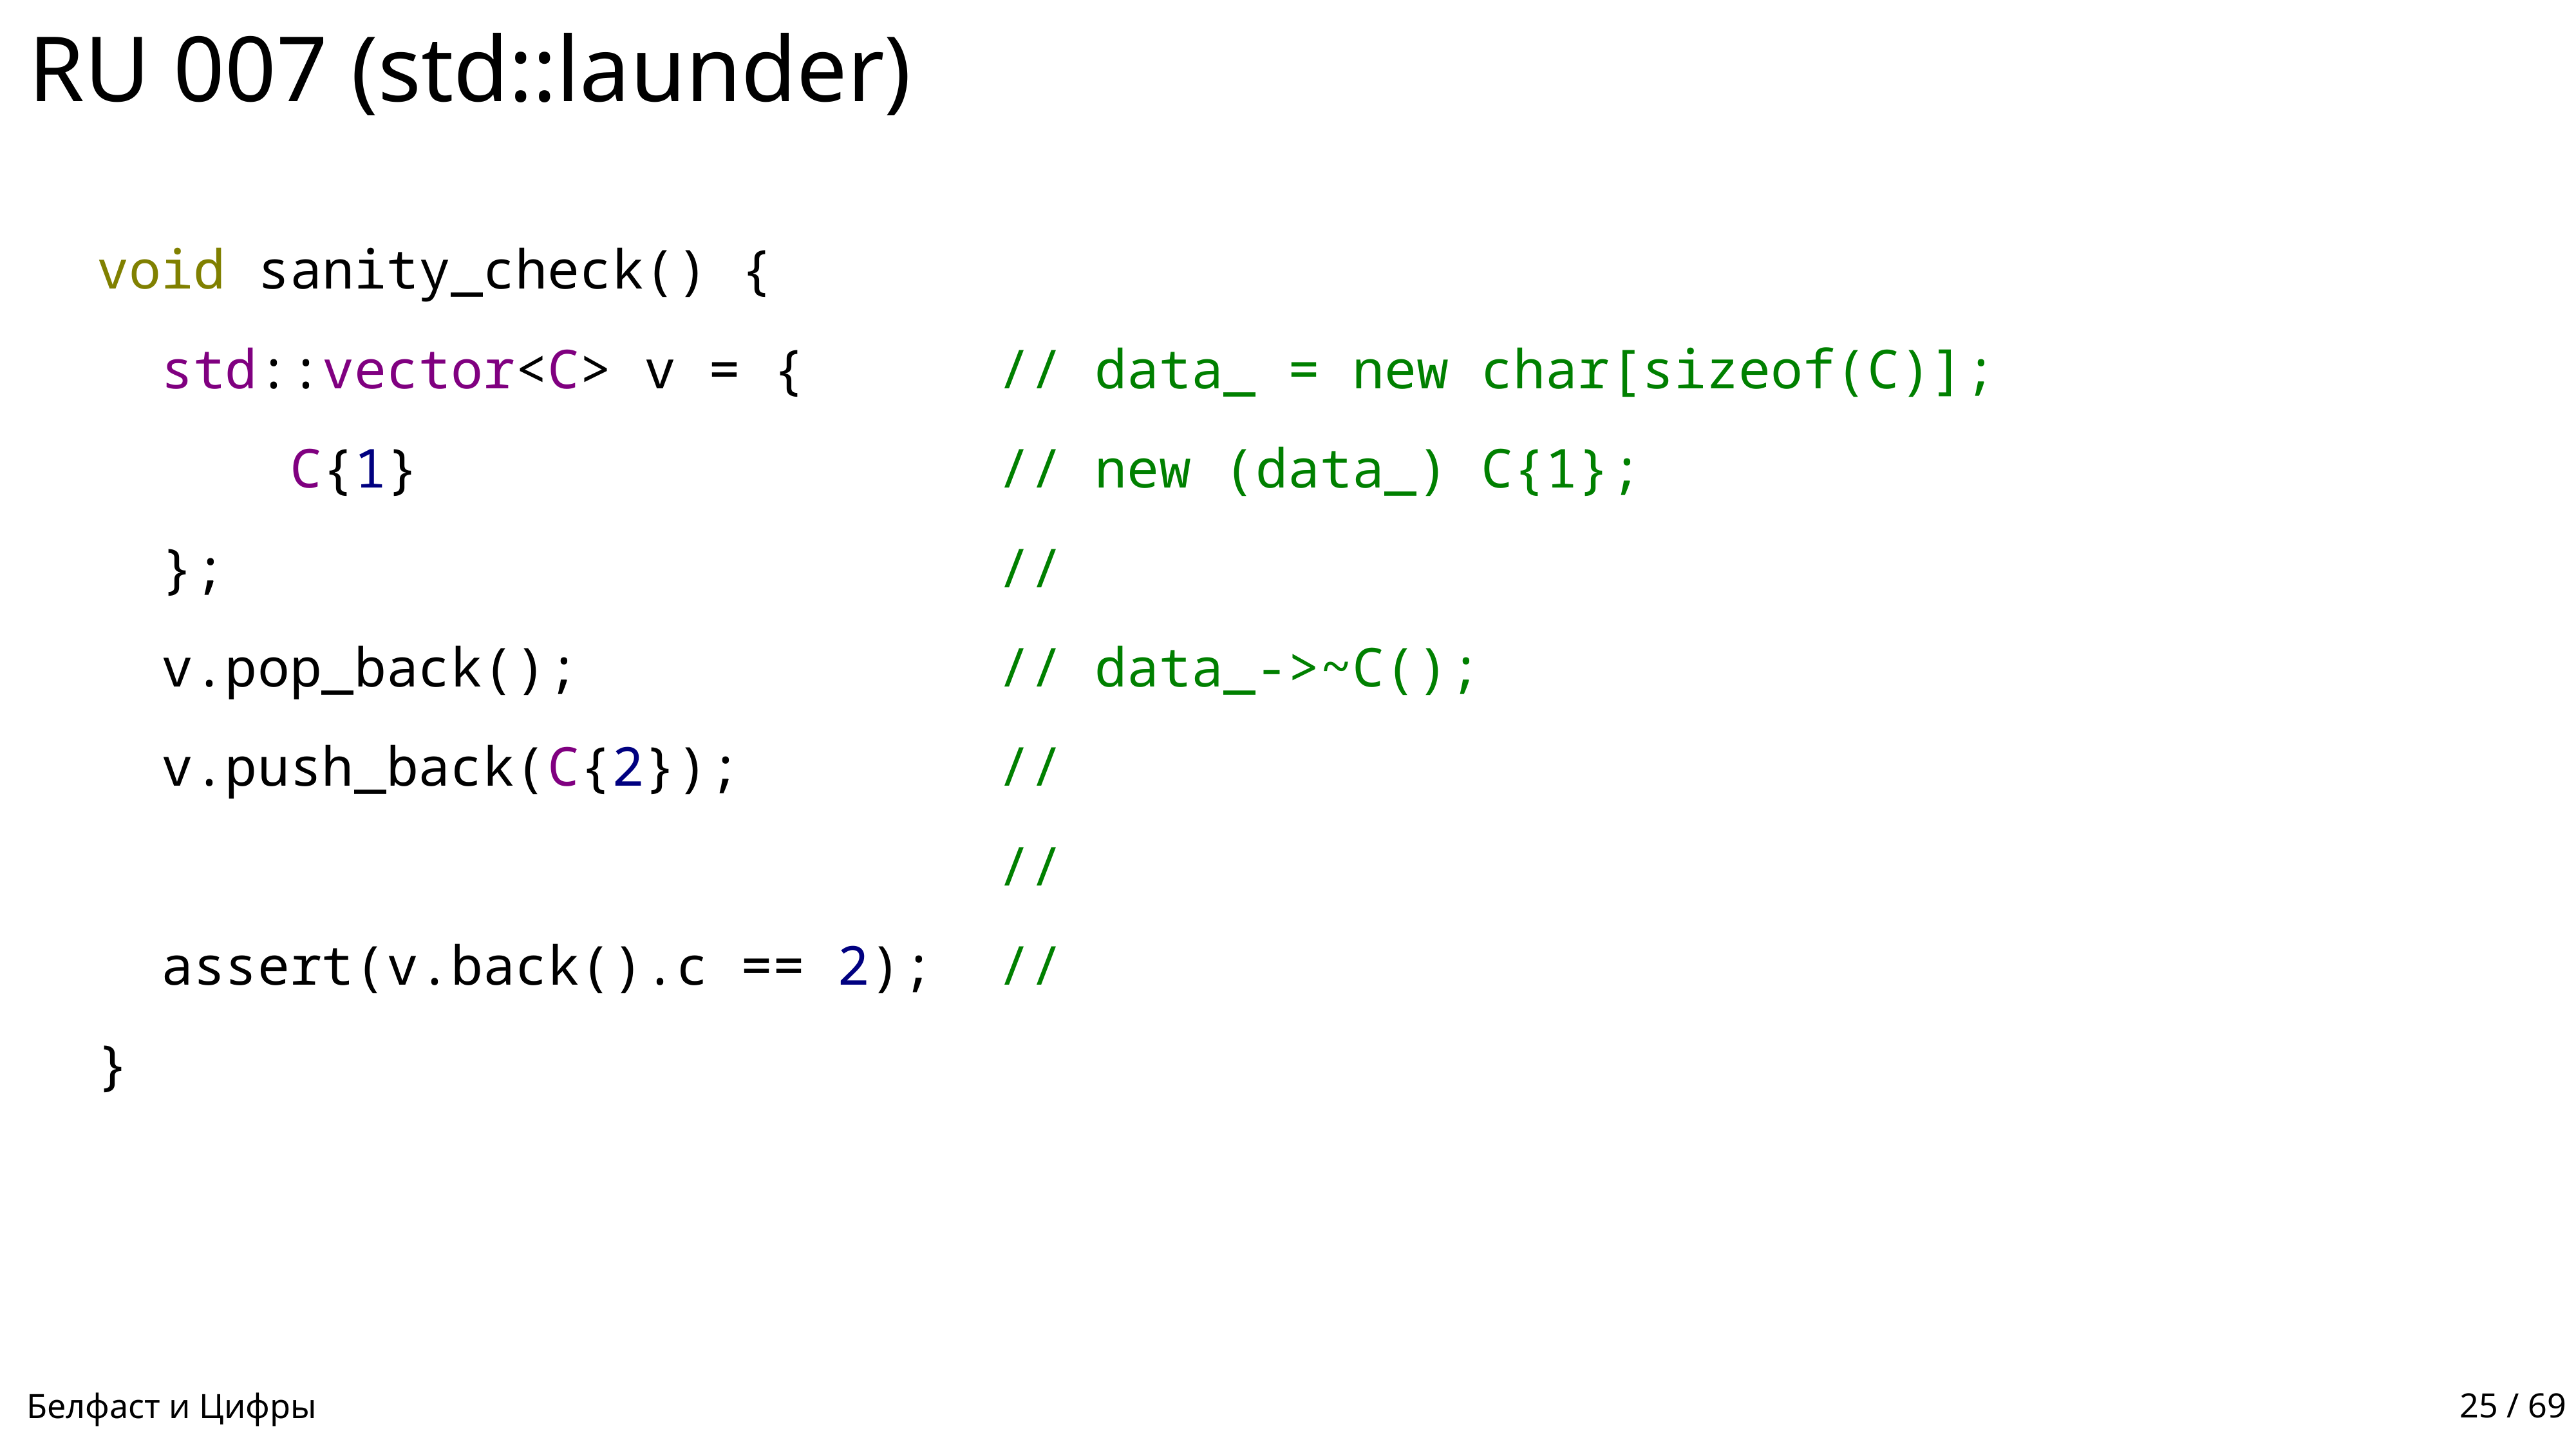

# RU 007 (std::launder)
void sanity_check() {
 std::vector<C> v = { // data_ = new char[sizeof(C)];
 C{1} // new (data_) C{1};
 }; //
 v.pop_back(); // data_->~C();
 v.push_back(C{2}); //
 //
 assert(v.back().c == 2); //
}
Белфаст и Цифры